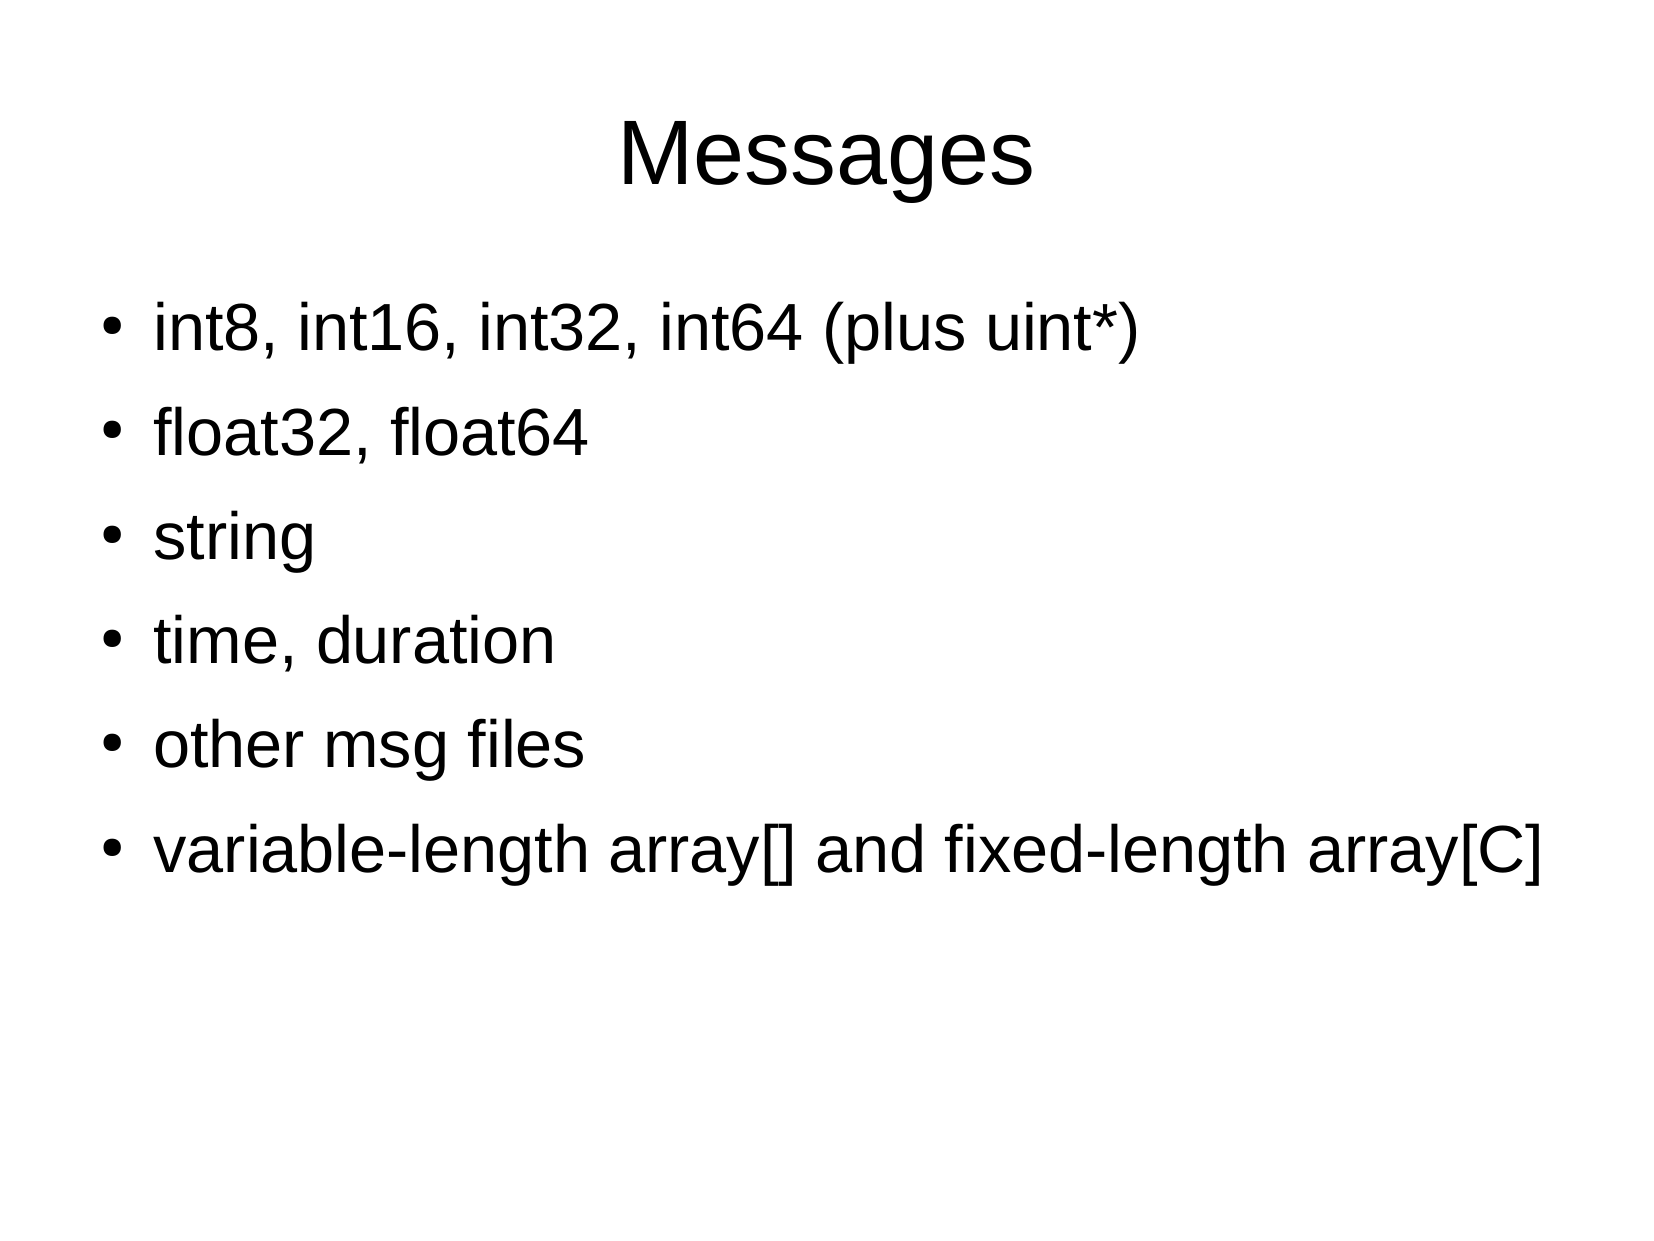

# Messages
int8, int16, int32, int64 (plus uint*)
float32, float64
string
time, duration
other msg files
variable-length array[] and fixed-length array[C]